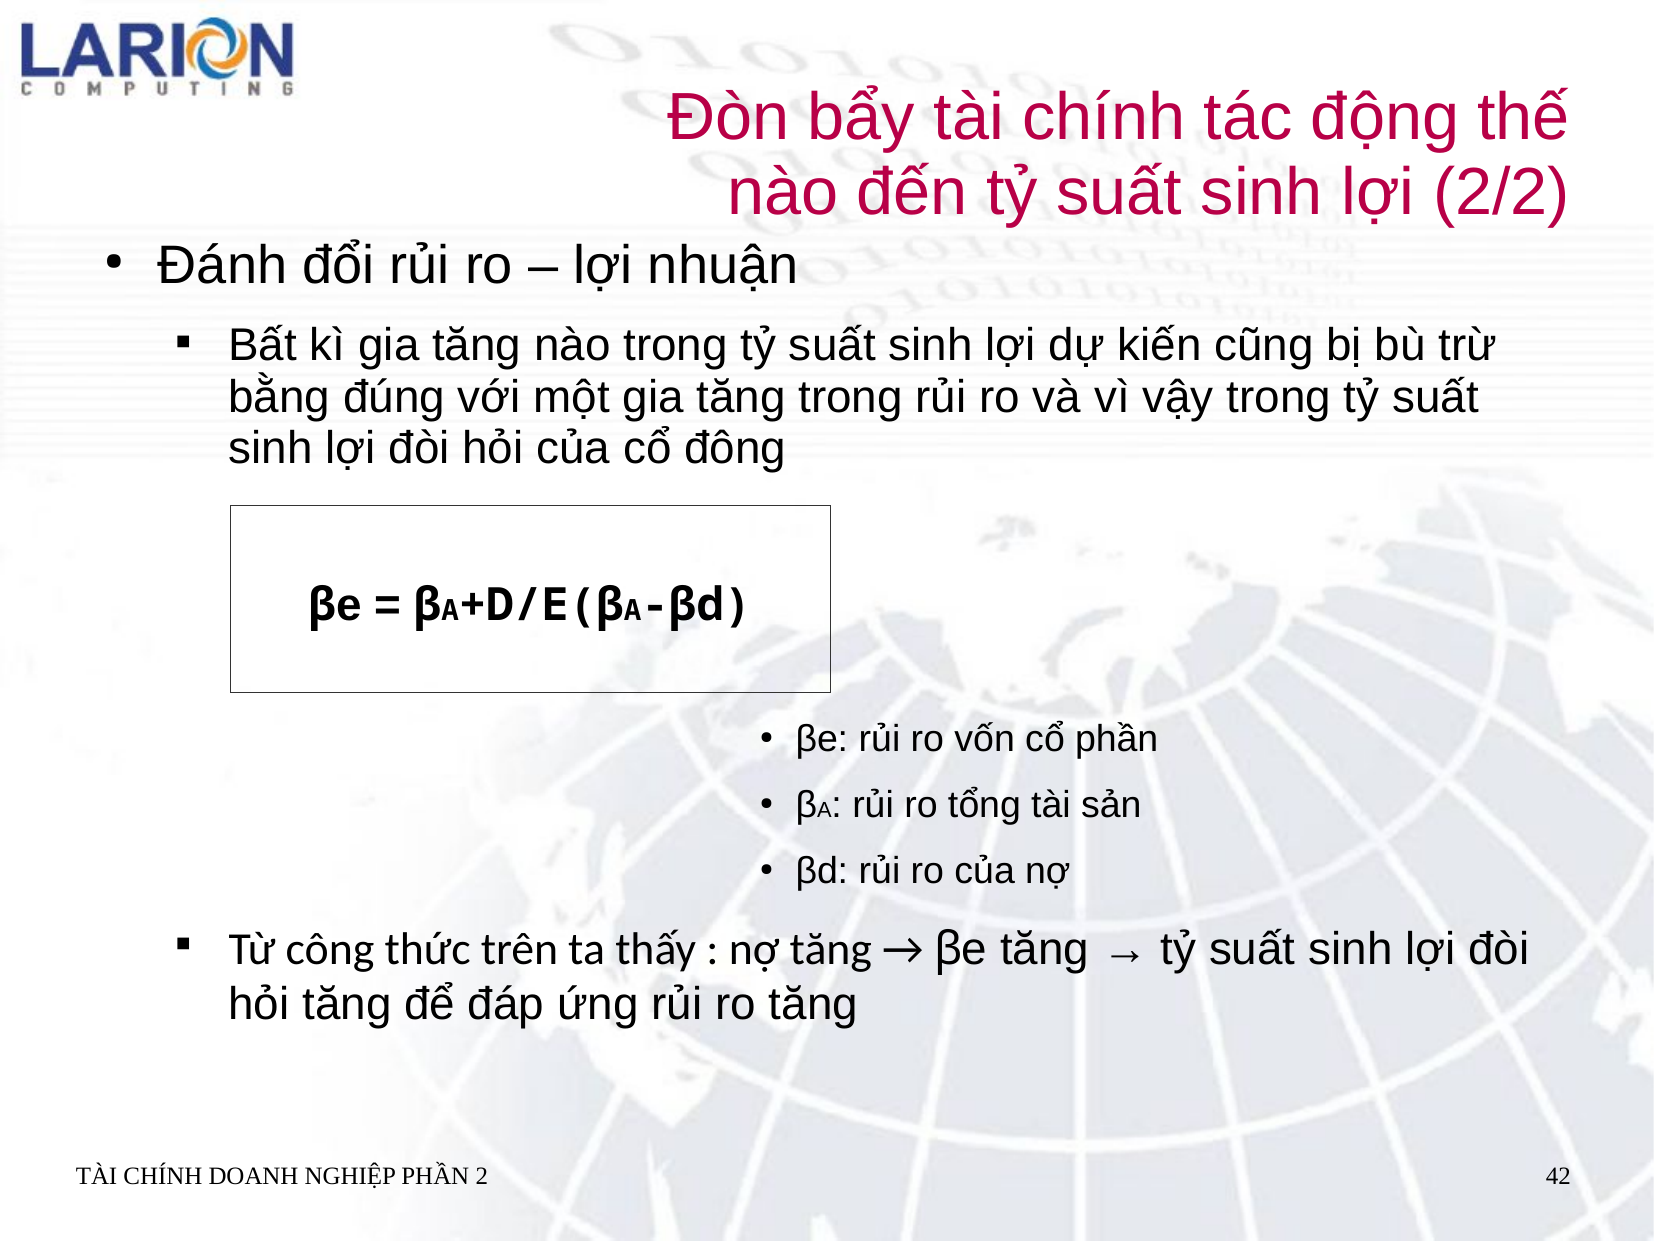

# Đòn bẩy tài chính tác động thế nào đến tỷ suất sinh lợi (2/2)
Đánh đổi rủi ro – lợi nhuận
Bất kì gia tăng nào trong tỷ suất sinh lợi dự kiến cũng bị bù trừ bằng đúng với một gia tăng trong rủi ro và vì vậy trong tỷ suất sinh lợi đòi hỏi của cổ đông
βe = βA+D/E(βA-βd)
βe: rủi ro vốn cổ phần
βA: rủi ro tổng tài sản
βd: rủi ro của nợ
Từ công thức trên ta thấy : nợ tăng → βe tăng → tỷ suất sinh lợi đòi hỏi tăng để đáp ứng rủi ro tăng
TÀI CHÍNH DOANH NGHIỆP PHẦN 2
42